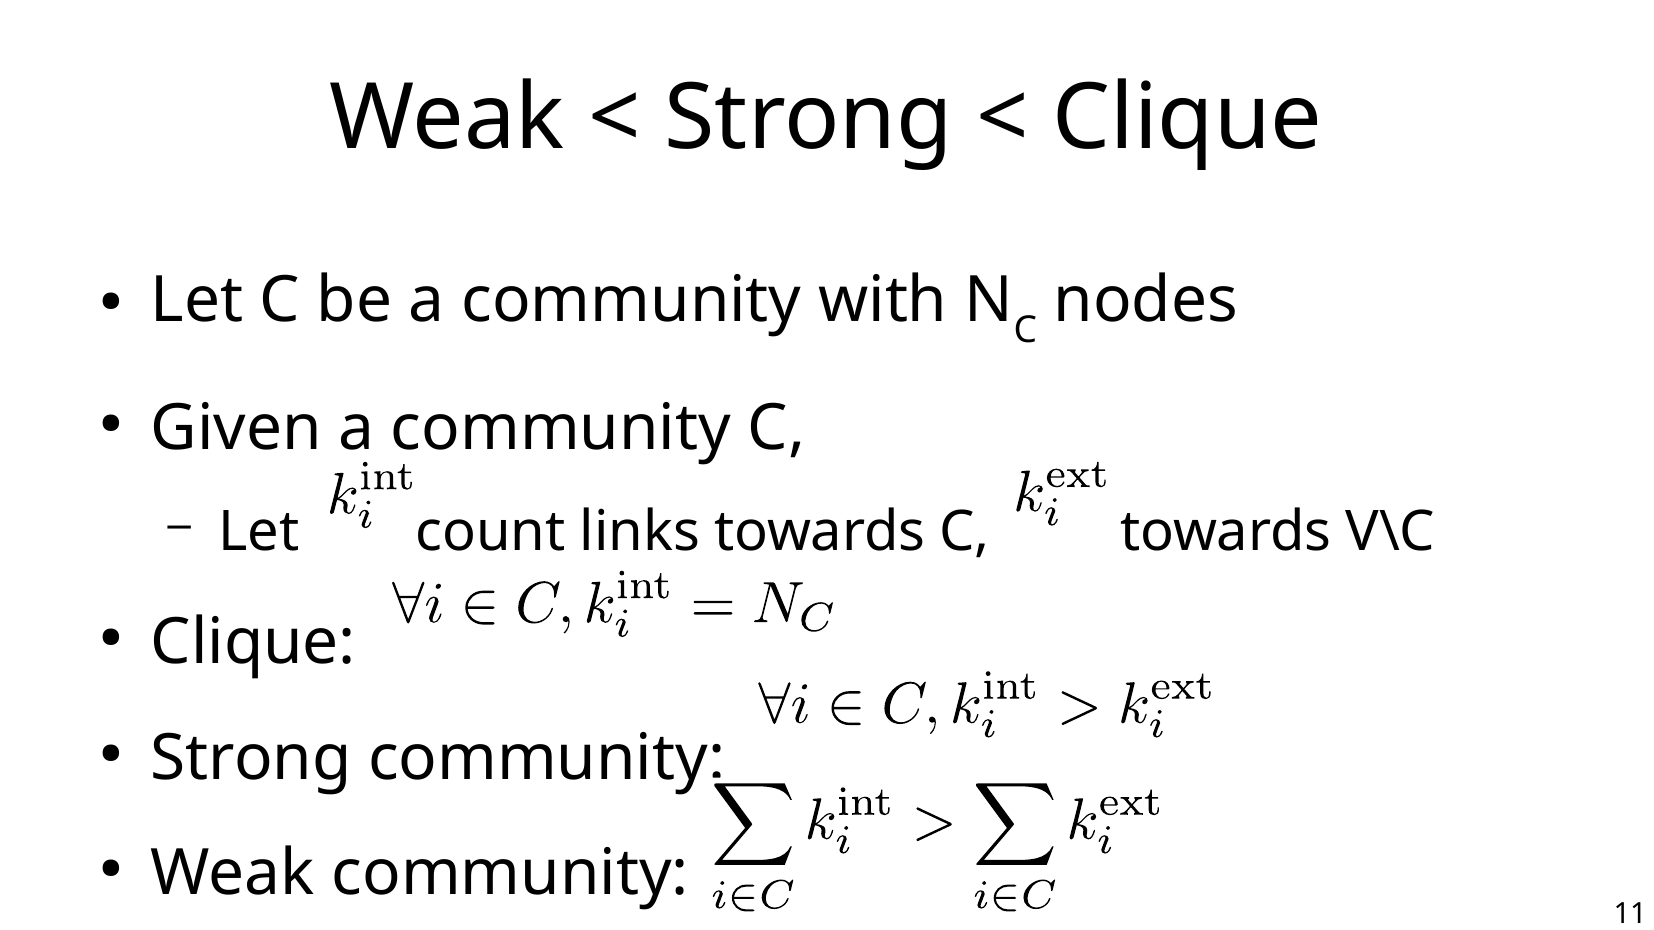

# Weak < Strong < Clique
Let C be a community with NC nodes
Given a community C,
Let count links towards C, towards V\C
Clique:
Strong community:
Weak community:
11